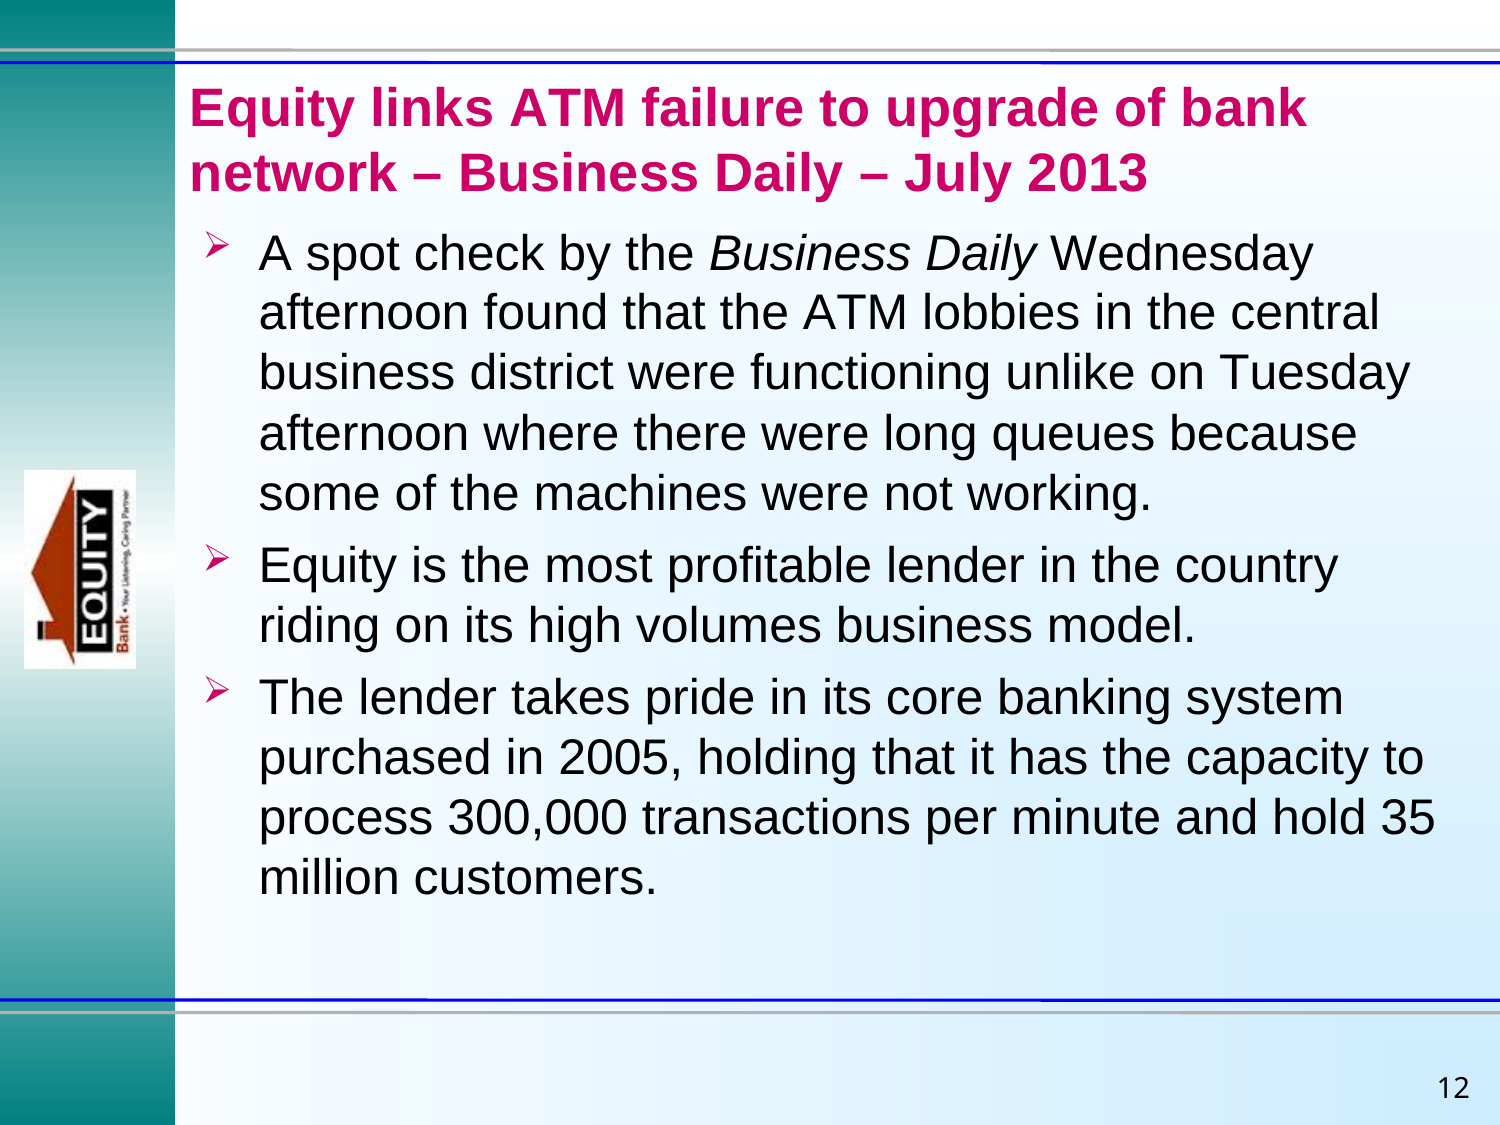

Equity links ATM failure to upgrade of bank network – Business Daily – July 2013
A spot check by the Business Daily Wednesday afternoon found that the ATM lobbies in the central business district were functioning unlike on Tuesday afternoon where there were long queues because some of the machines were not working.
Equity is the most profitable lender in the country riding on its high volumes business model.
The lender takes pride in its core banking system purchased in 2005, holding that it has the capacity to process 300,000 transactions per minute and hold 35 million customers.